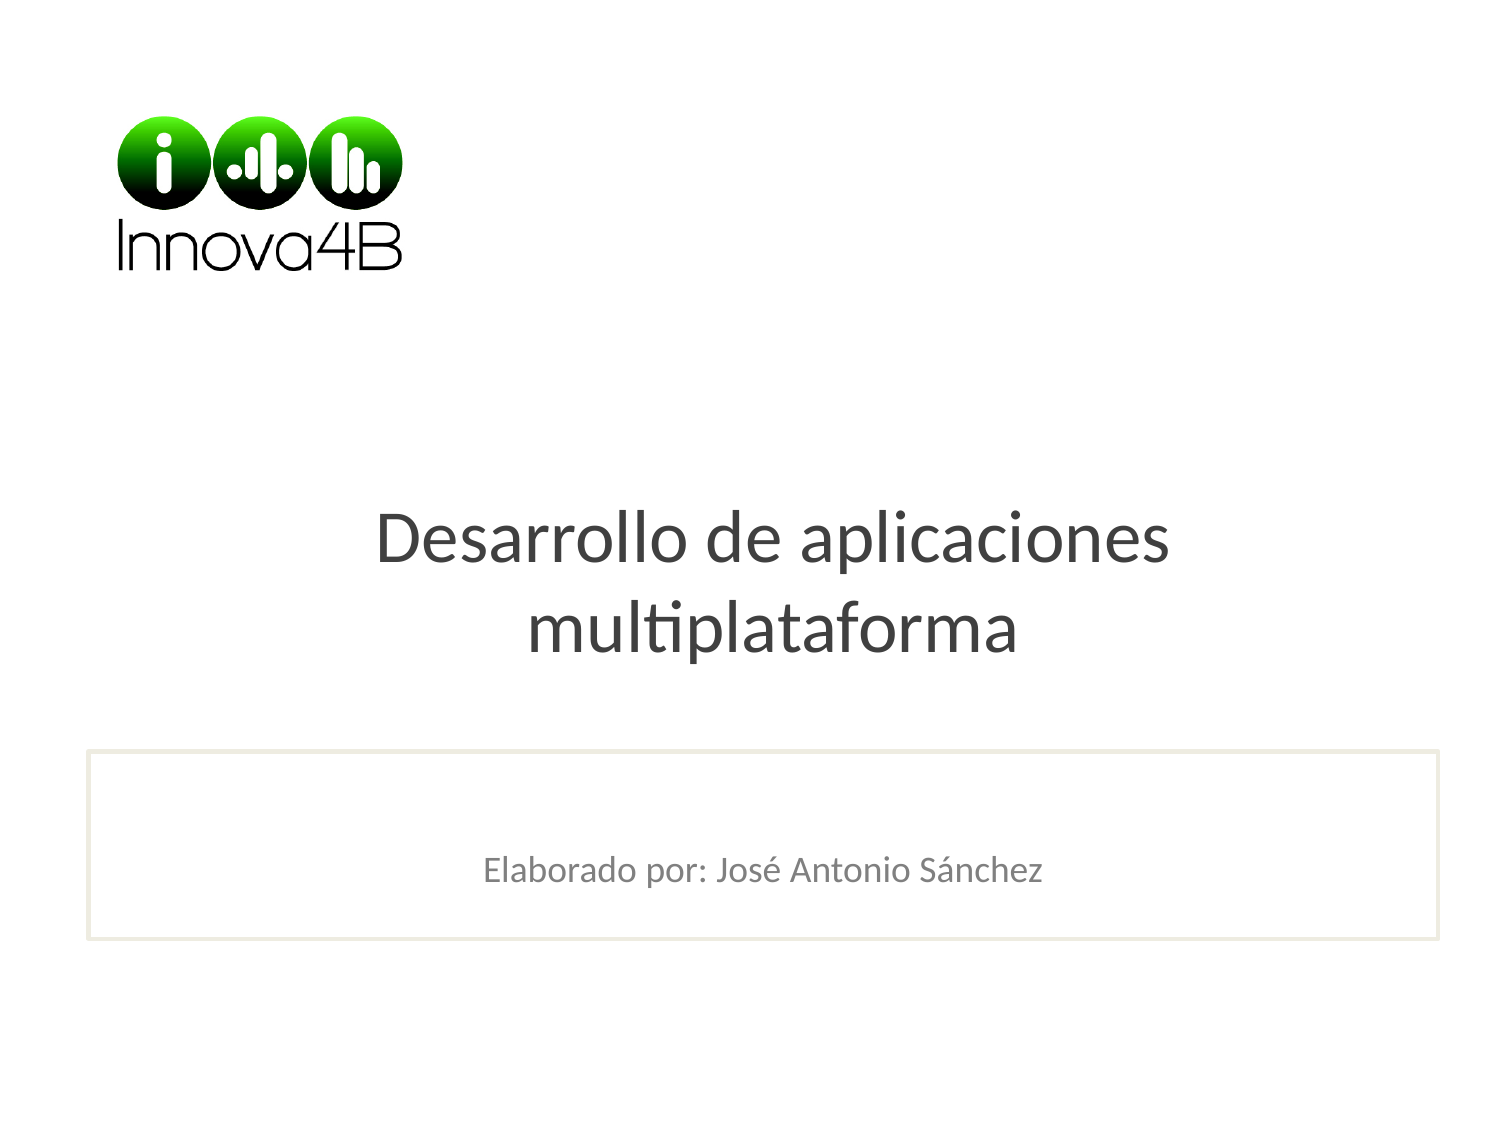

Desarrollo de aplicaciones multiplataforma
Elaborado por: José Antonio Sánchez